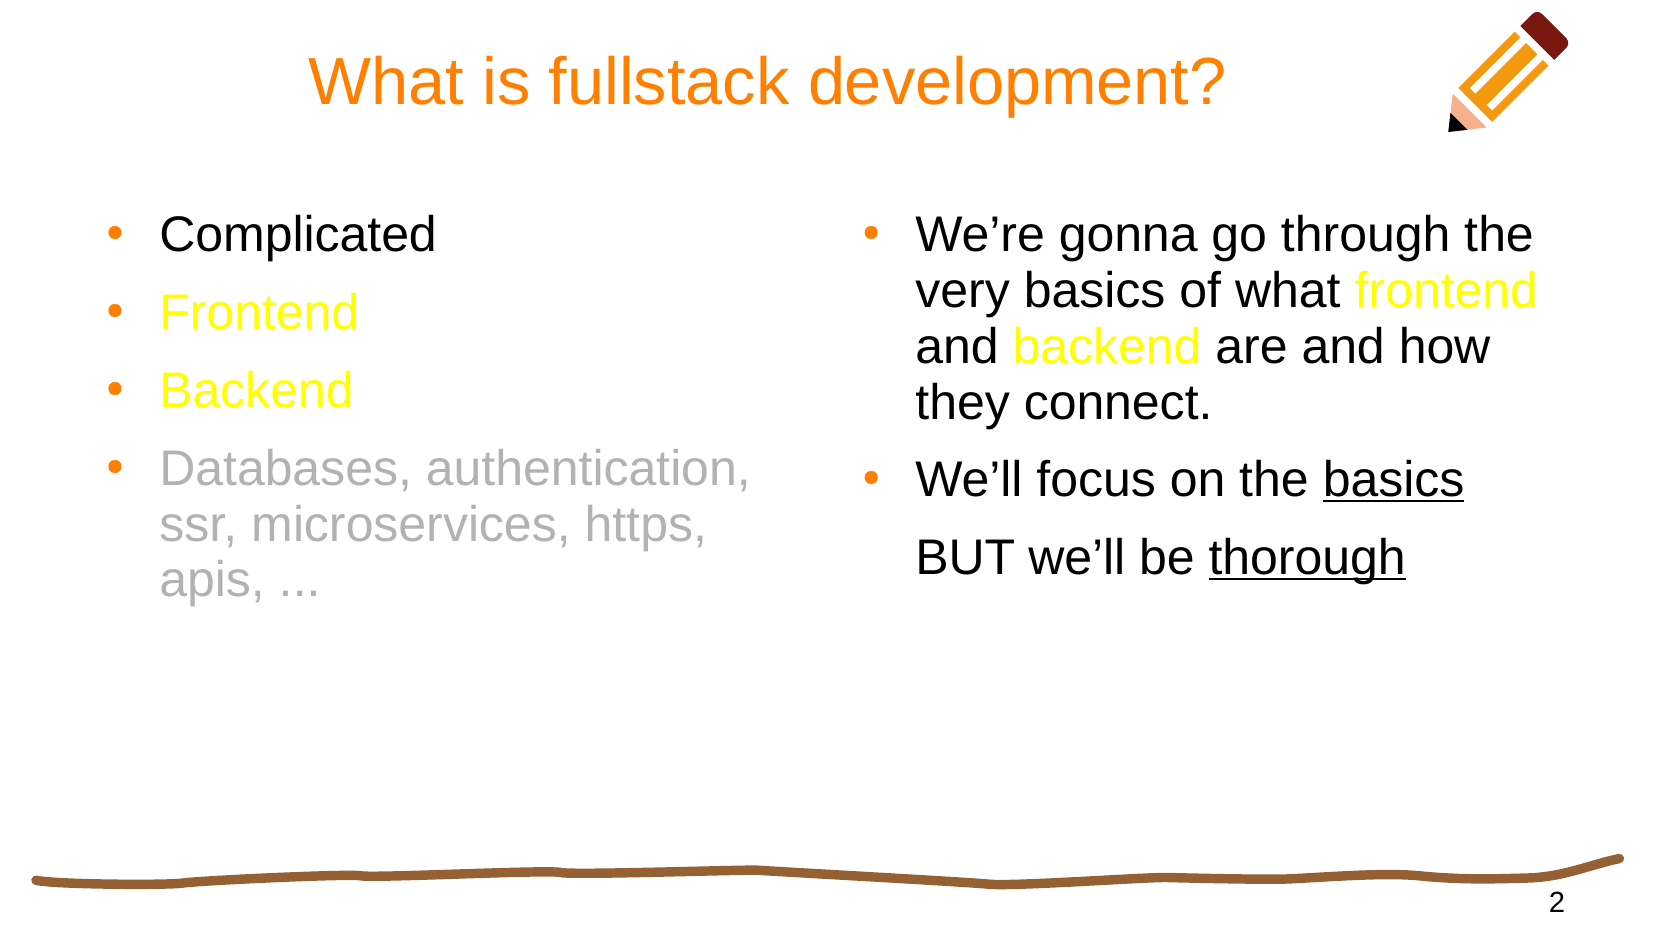

# What is fullstack development?
Complicated
Frontend
Backend
Databases, authentication, ssr, microservices, https, apis, ...
We’re gonna go through the very basics of what frontend and backend are and how they connect.
We’ll focus on the basics
BUT we’ll be thorough
2